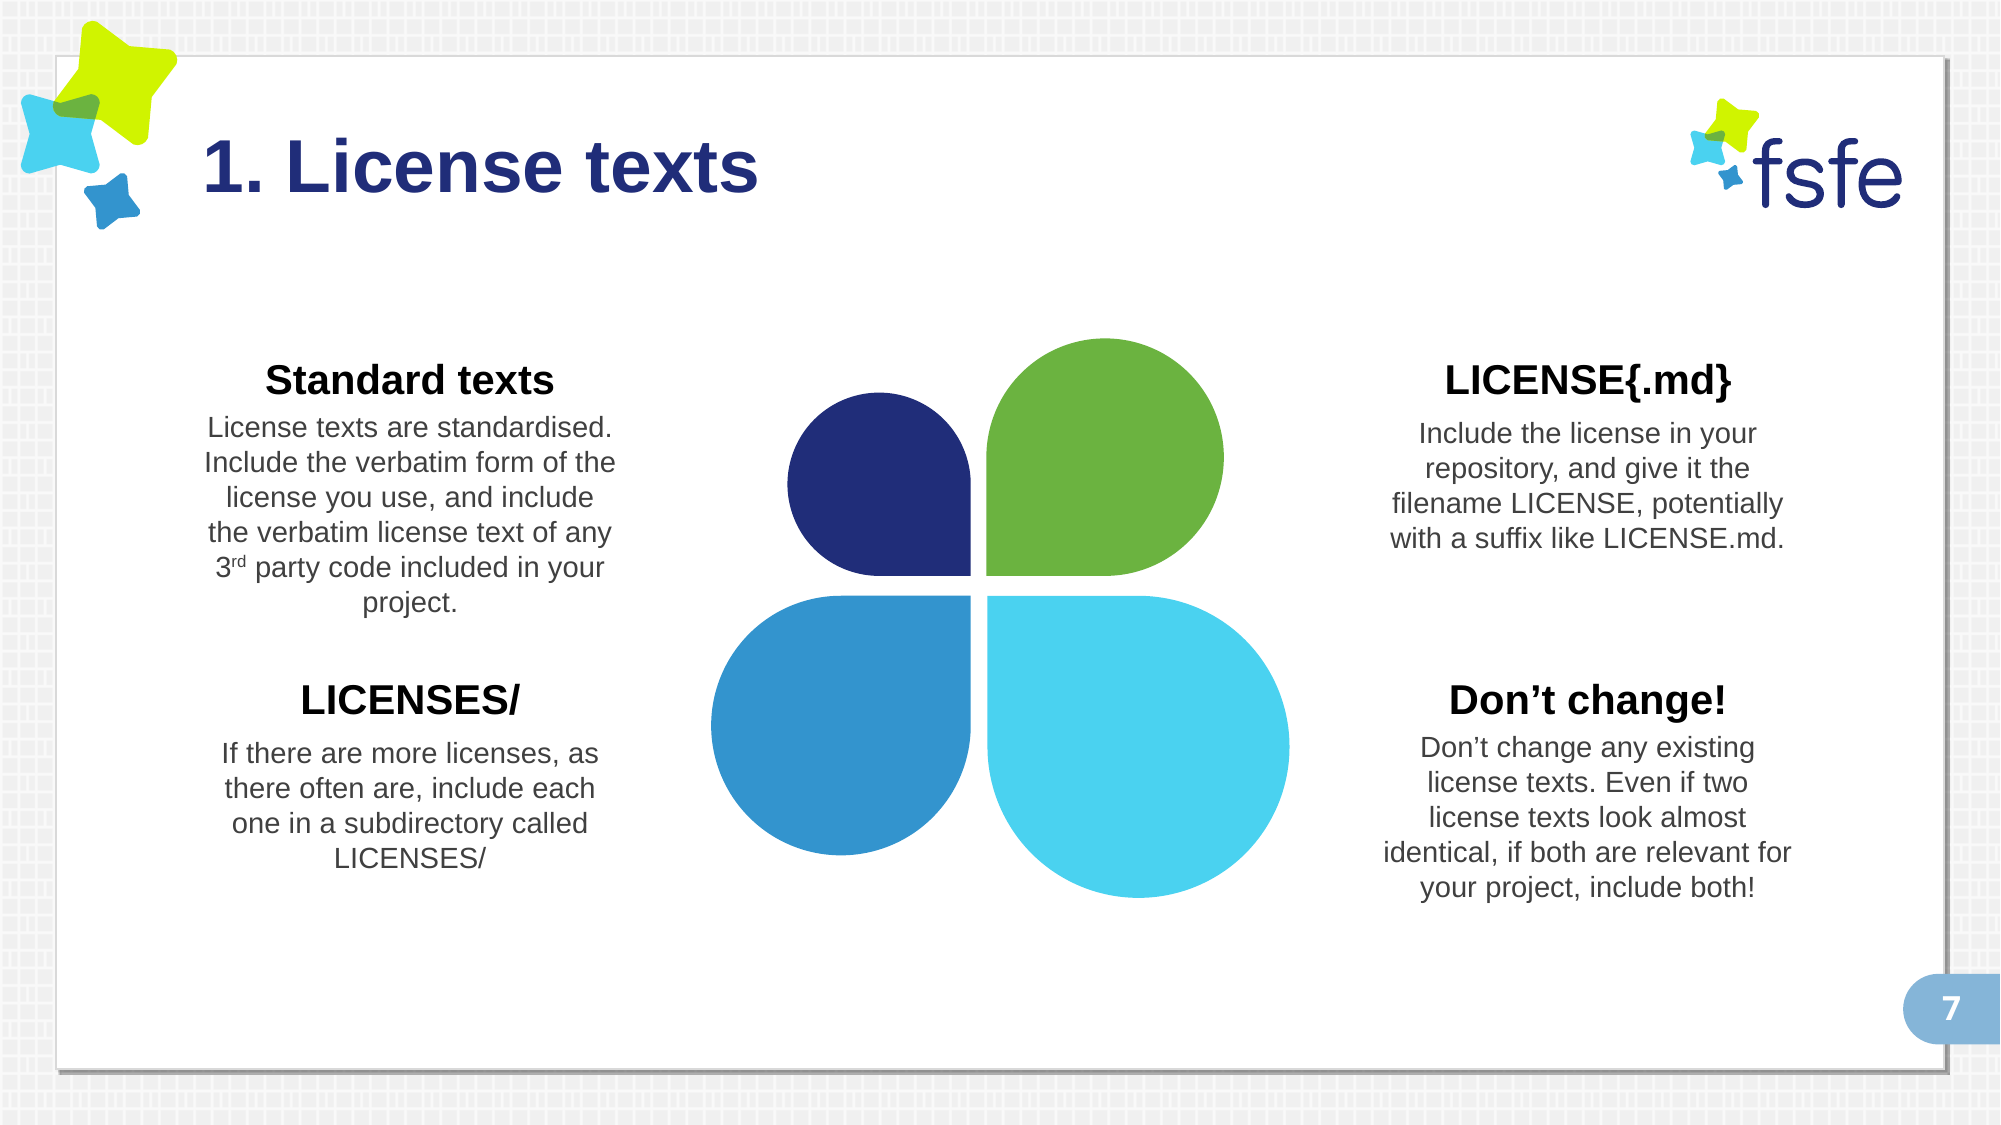

# 1. License texts
Standard texts
LICENSE{.md}
Include the license in your repository, and give it the filename LICENSE, potentially with a suffix like LICENSE.md.
License texts are standardised. Include the verbatim form of the license you use, and include the verbatim license text of any 3rd party code included in your project.
LICENSES/
Don’t change!
If there are more licenses, as there often are, include each one in a subdirectory called LICENSES/
Don’t change any existing license texts. Even if two license texts look almost identical, if both are relevant for your project, include both!